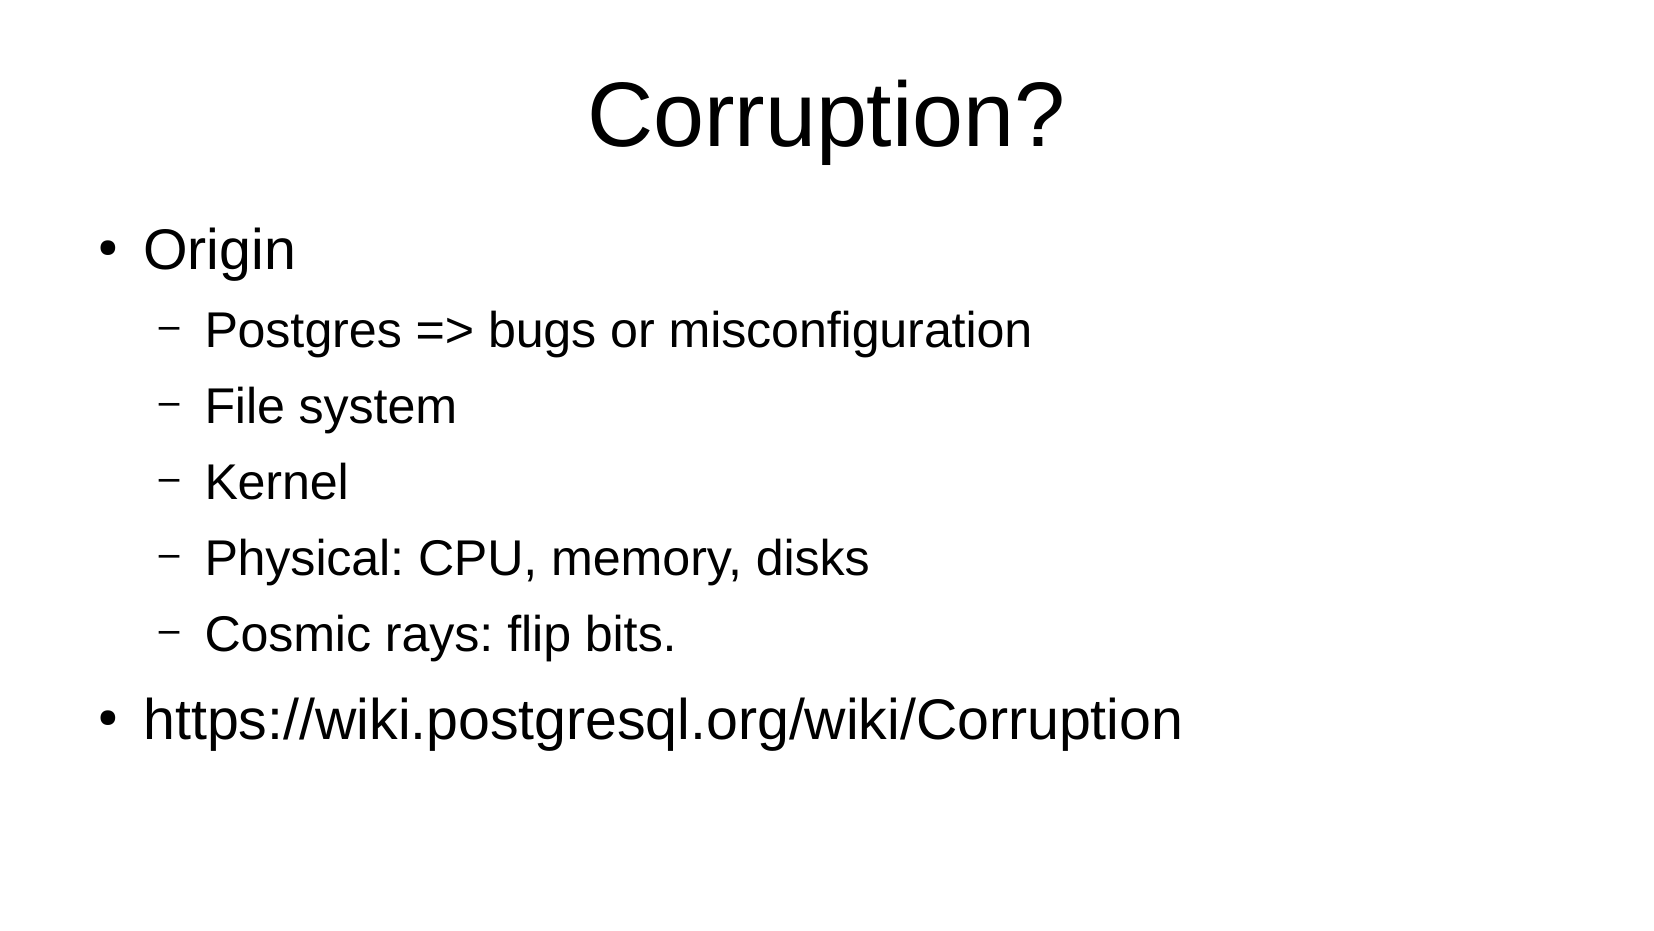

# Corruption?
Origin
Postgres => bugs or misconfiguration
File system
Kernel
Physical: CPU, memory, disks
Cosmic rays: flip bits.
https://wiki.postgresql.org/wiki/Corruption